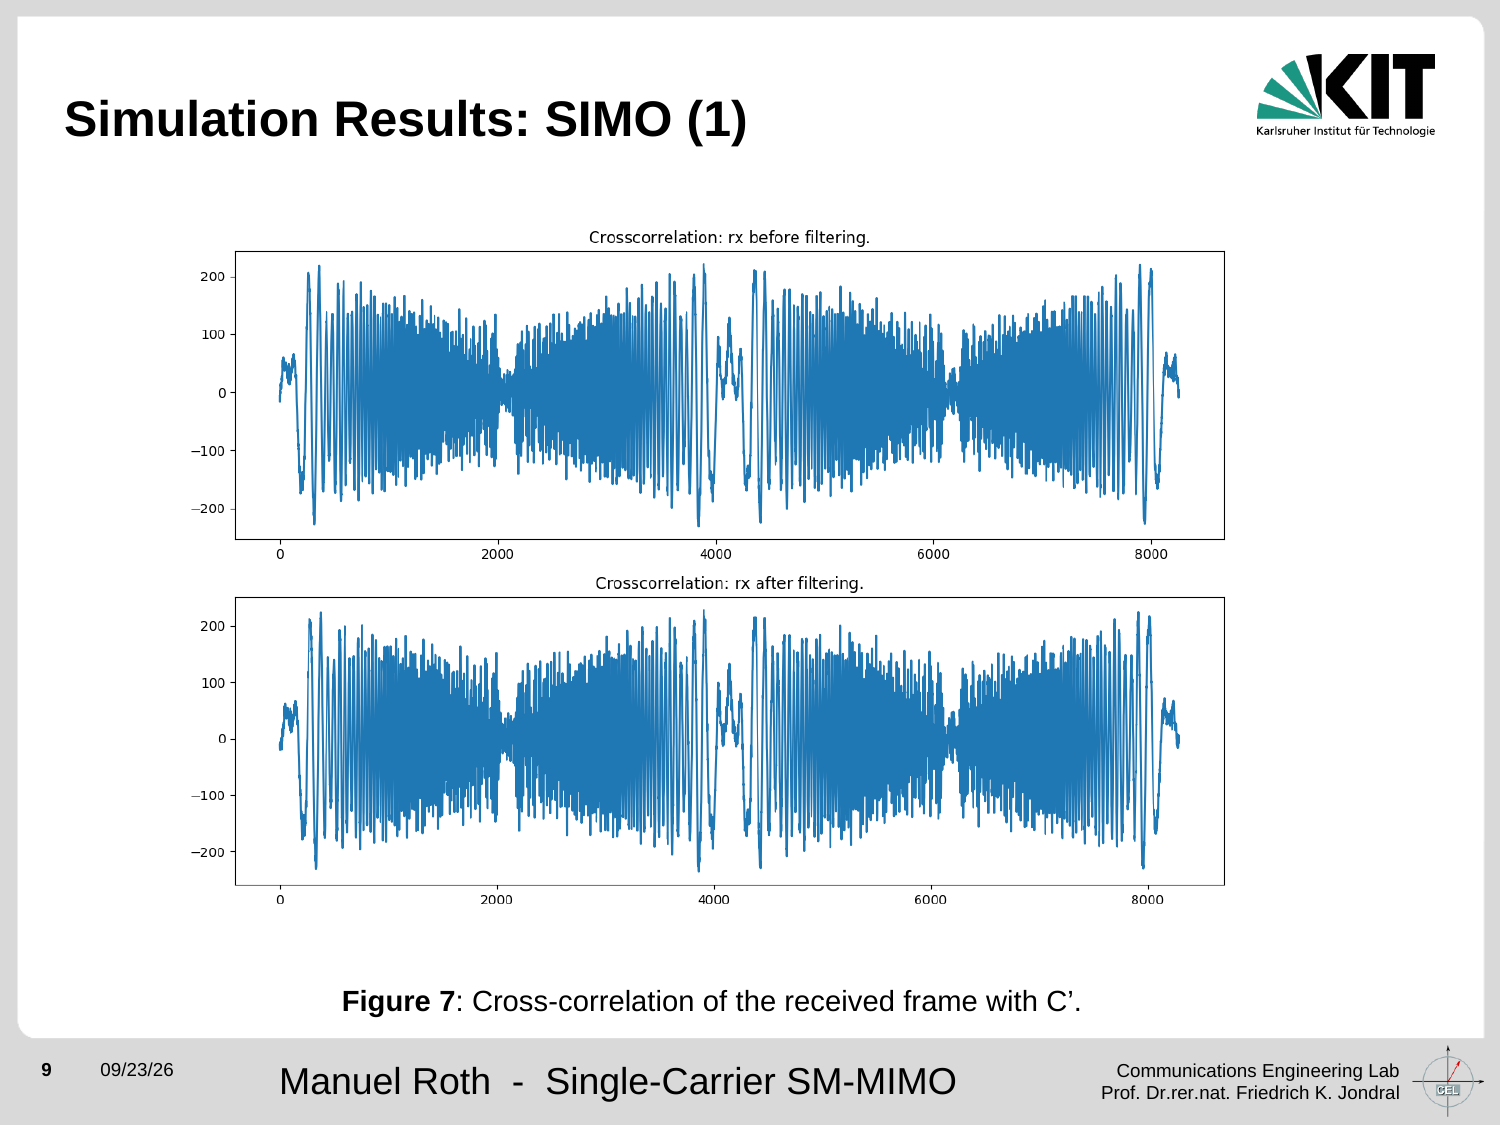

# Simulation Results: SIMO (1)
Figure 7: Cross-correlation of the received frame with C’.
Manuel Roth - Single-Carrier SM-MIMO